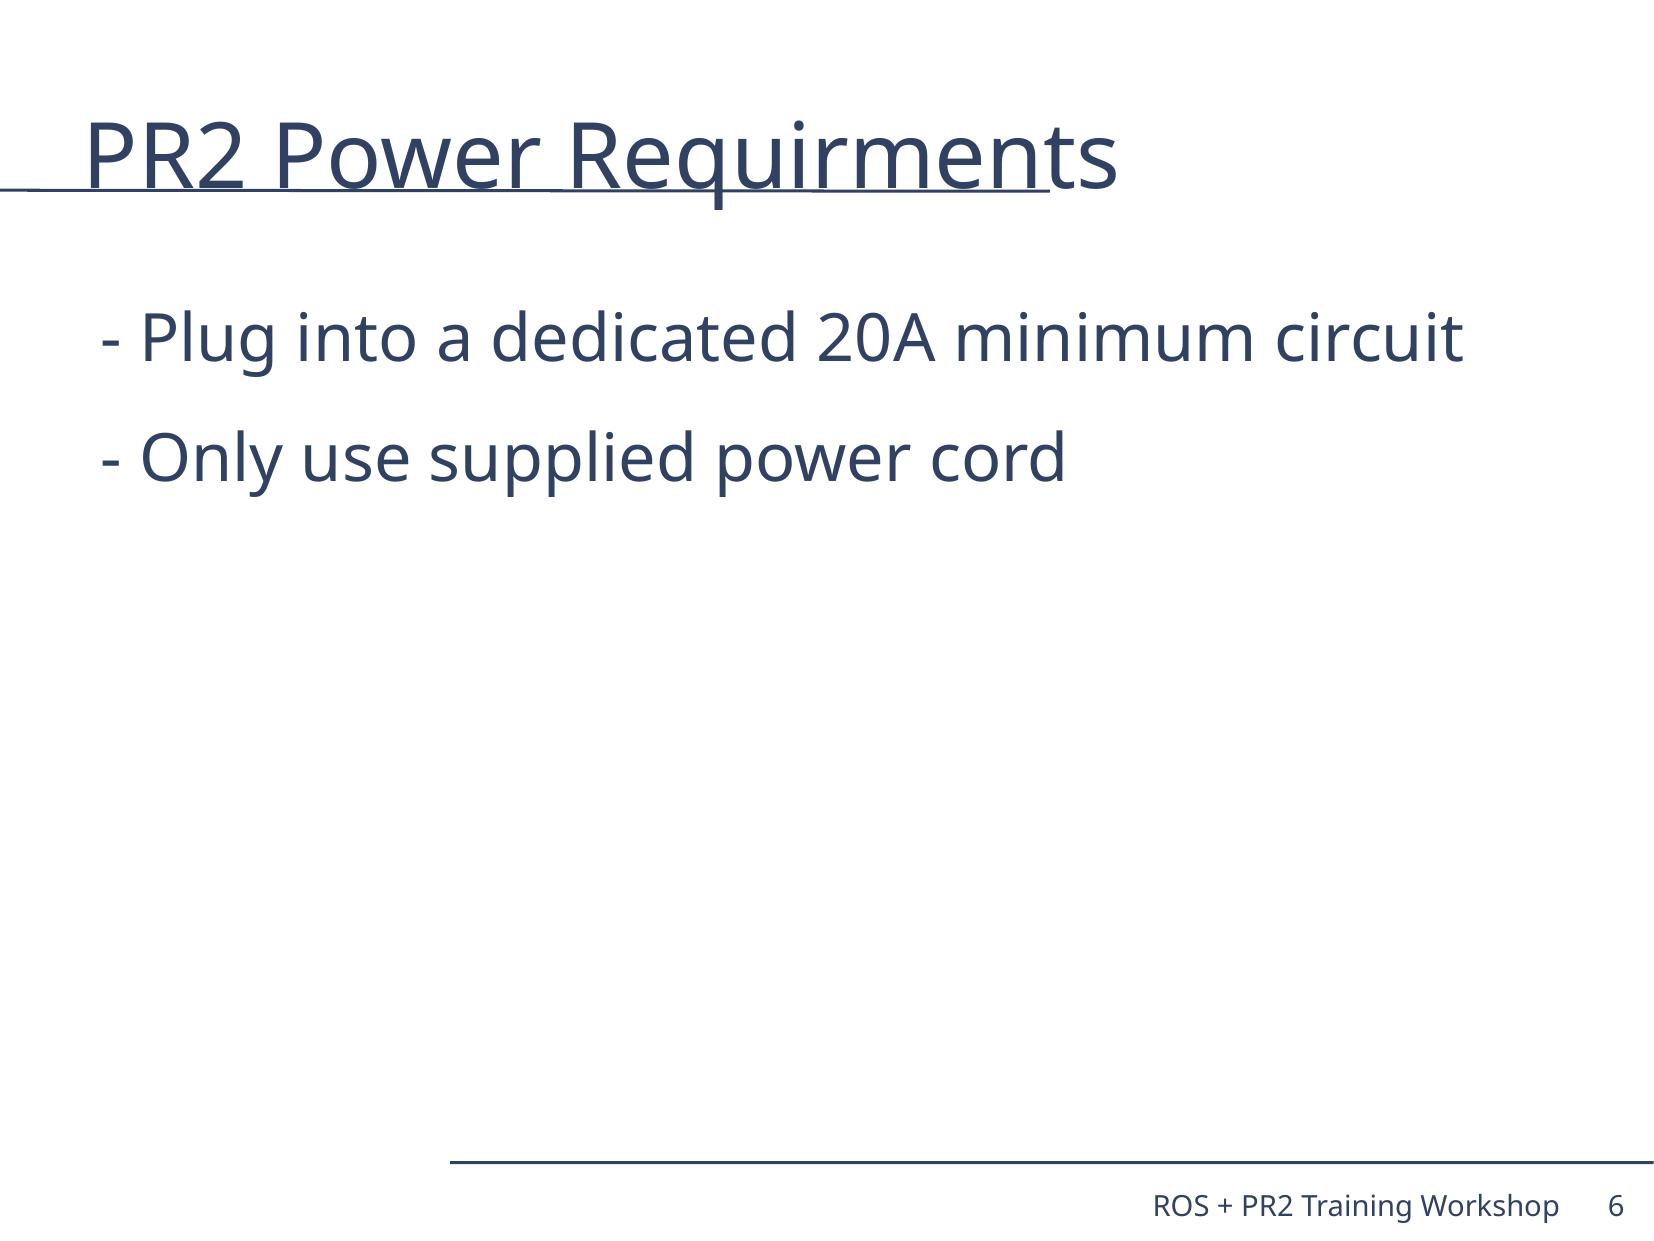

# PR2 Power Requirments
- Plug into a dedicated 20A minimum circuit
- Only use supplied power cord